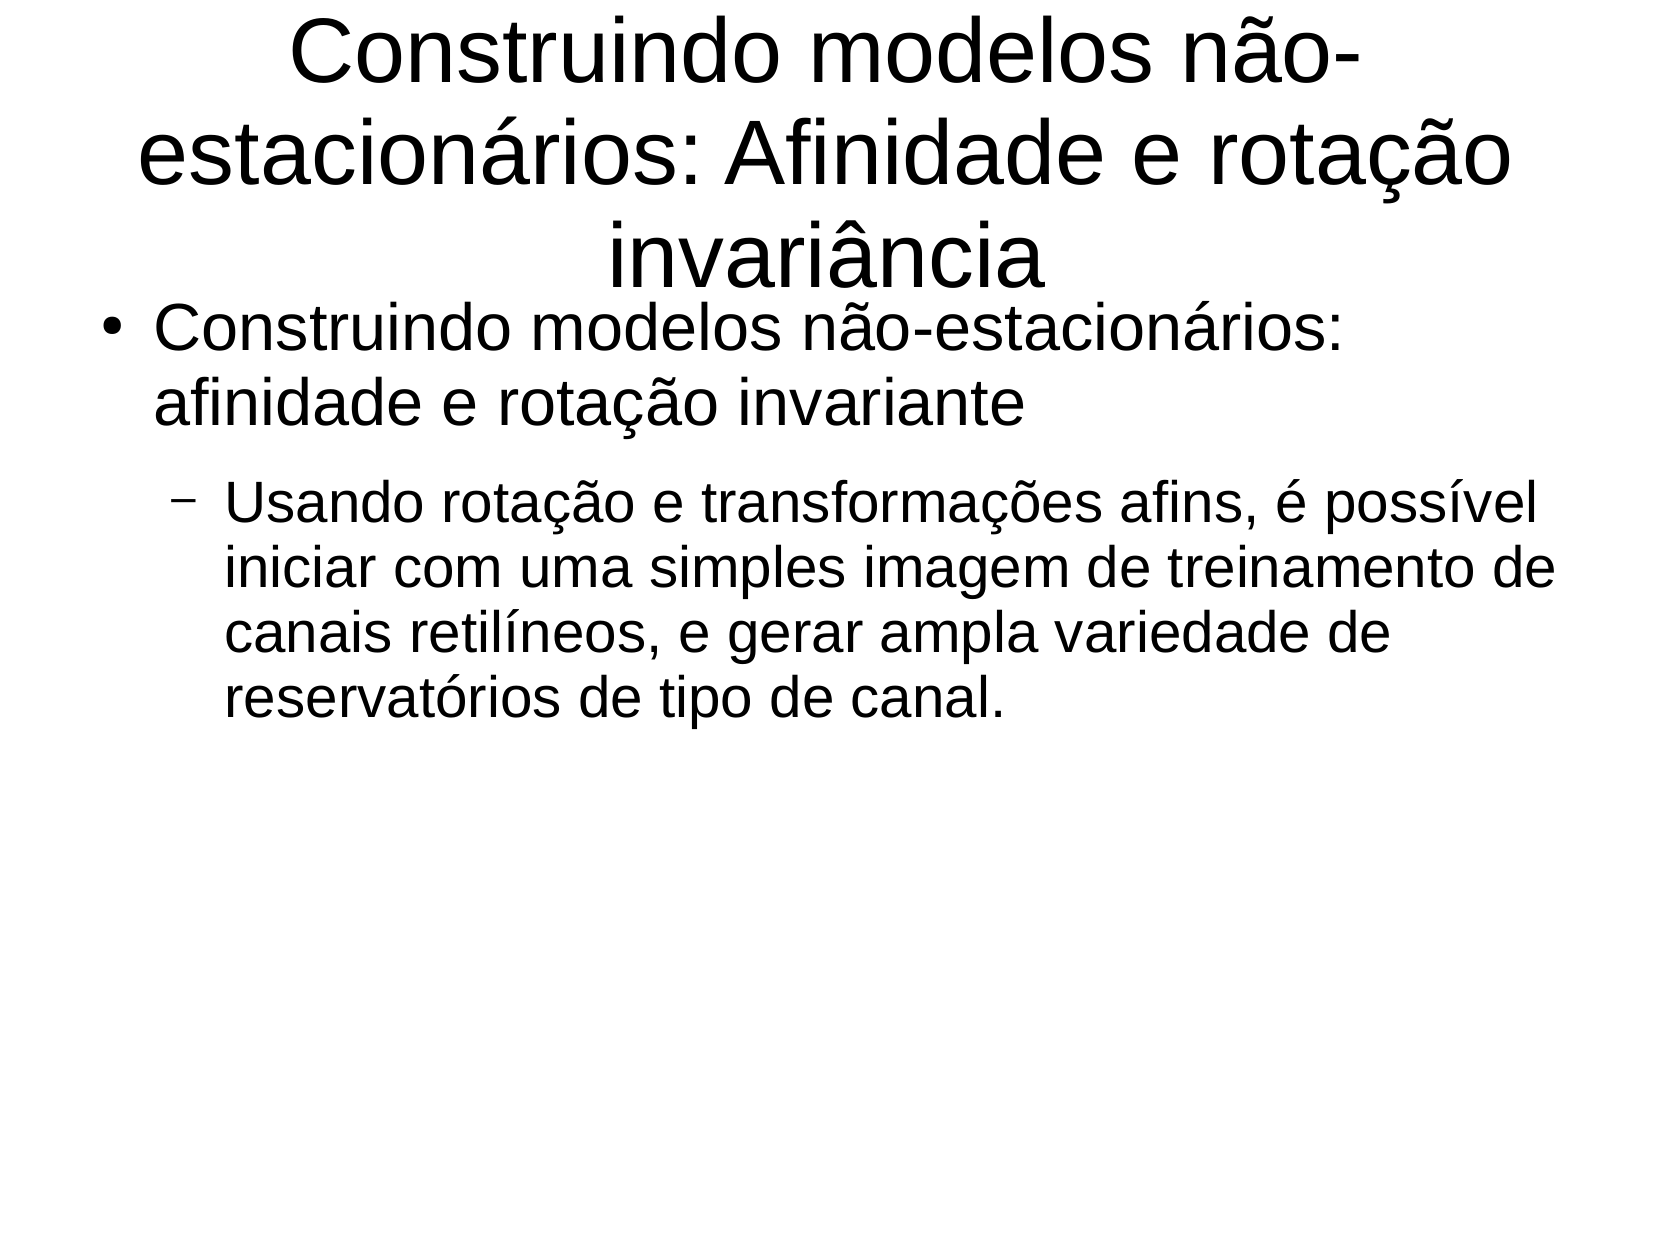

# Construindo modelos não-estacionários: Afinidade e rotação invariância
Construindo modelos não-estacionários: afinidade e rotação invariante
Usando rotação e transformações afins, é possível iniciar com uma simples imagem de treinamento de canais retilíneos, e gerar ampla variedade de reservatórios de tipo de canal.